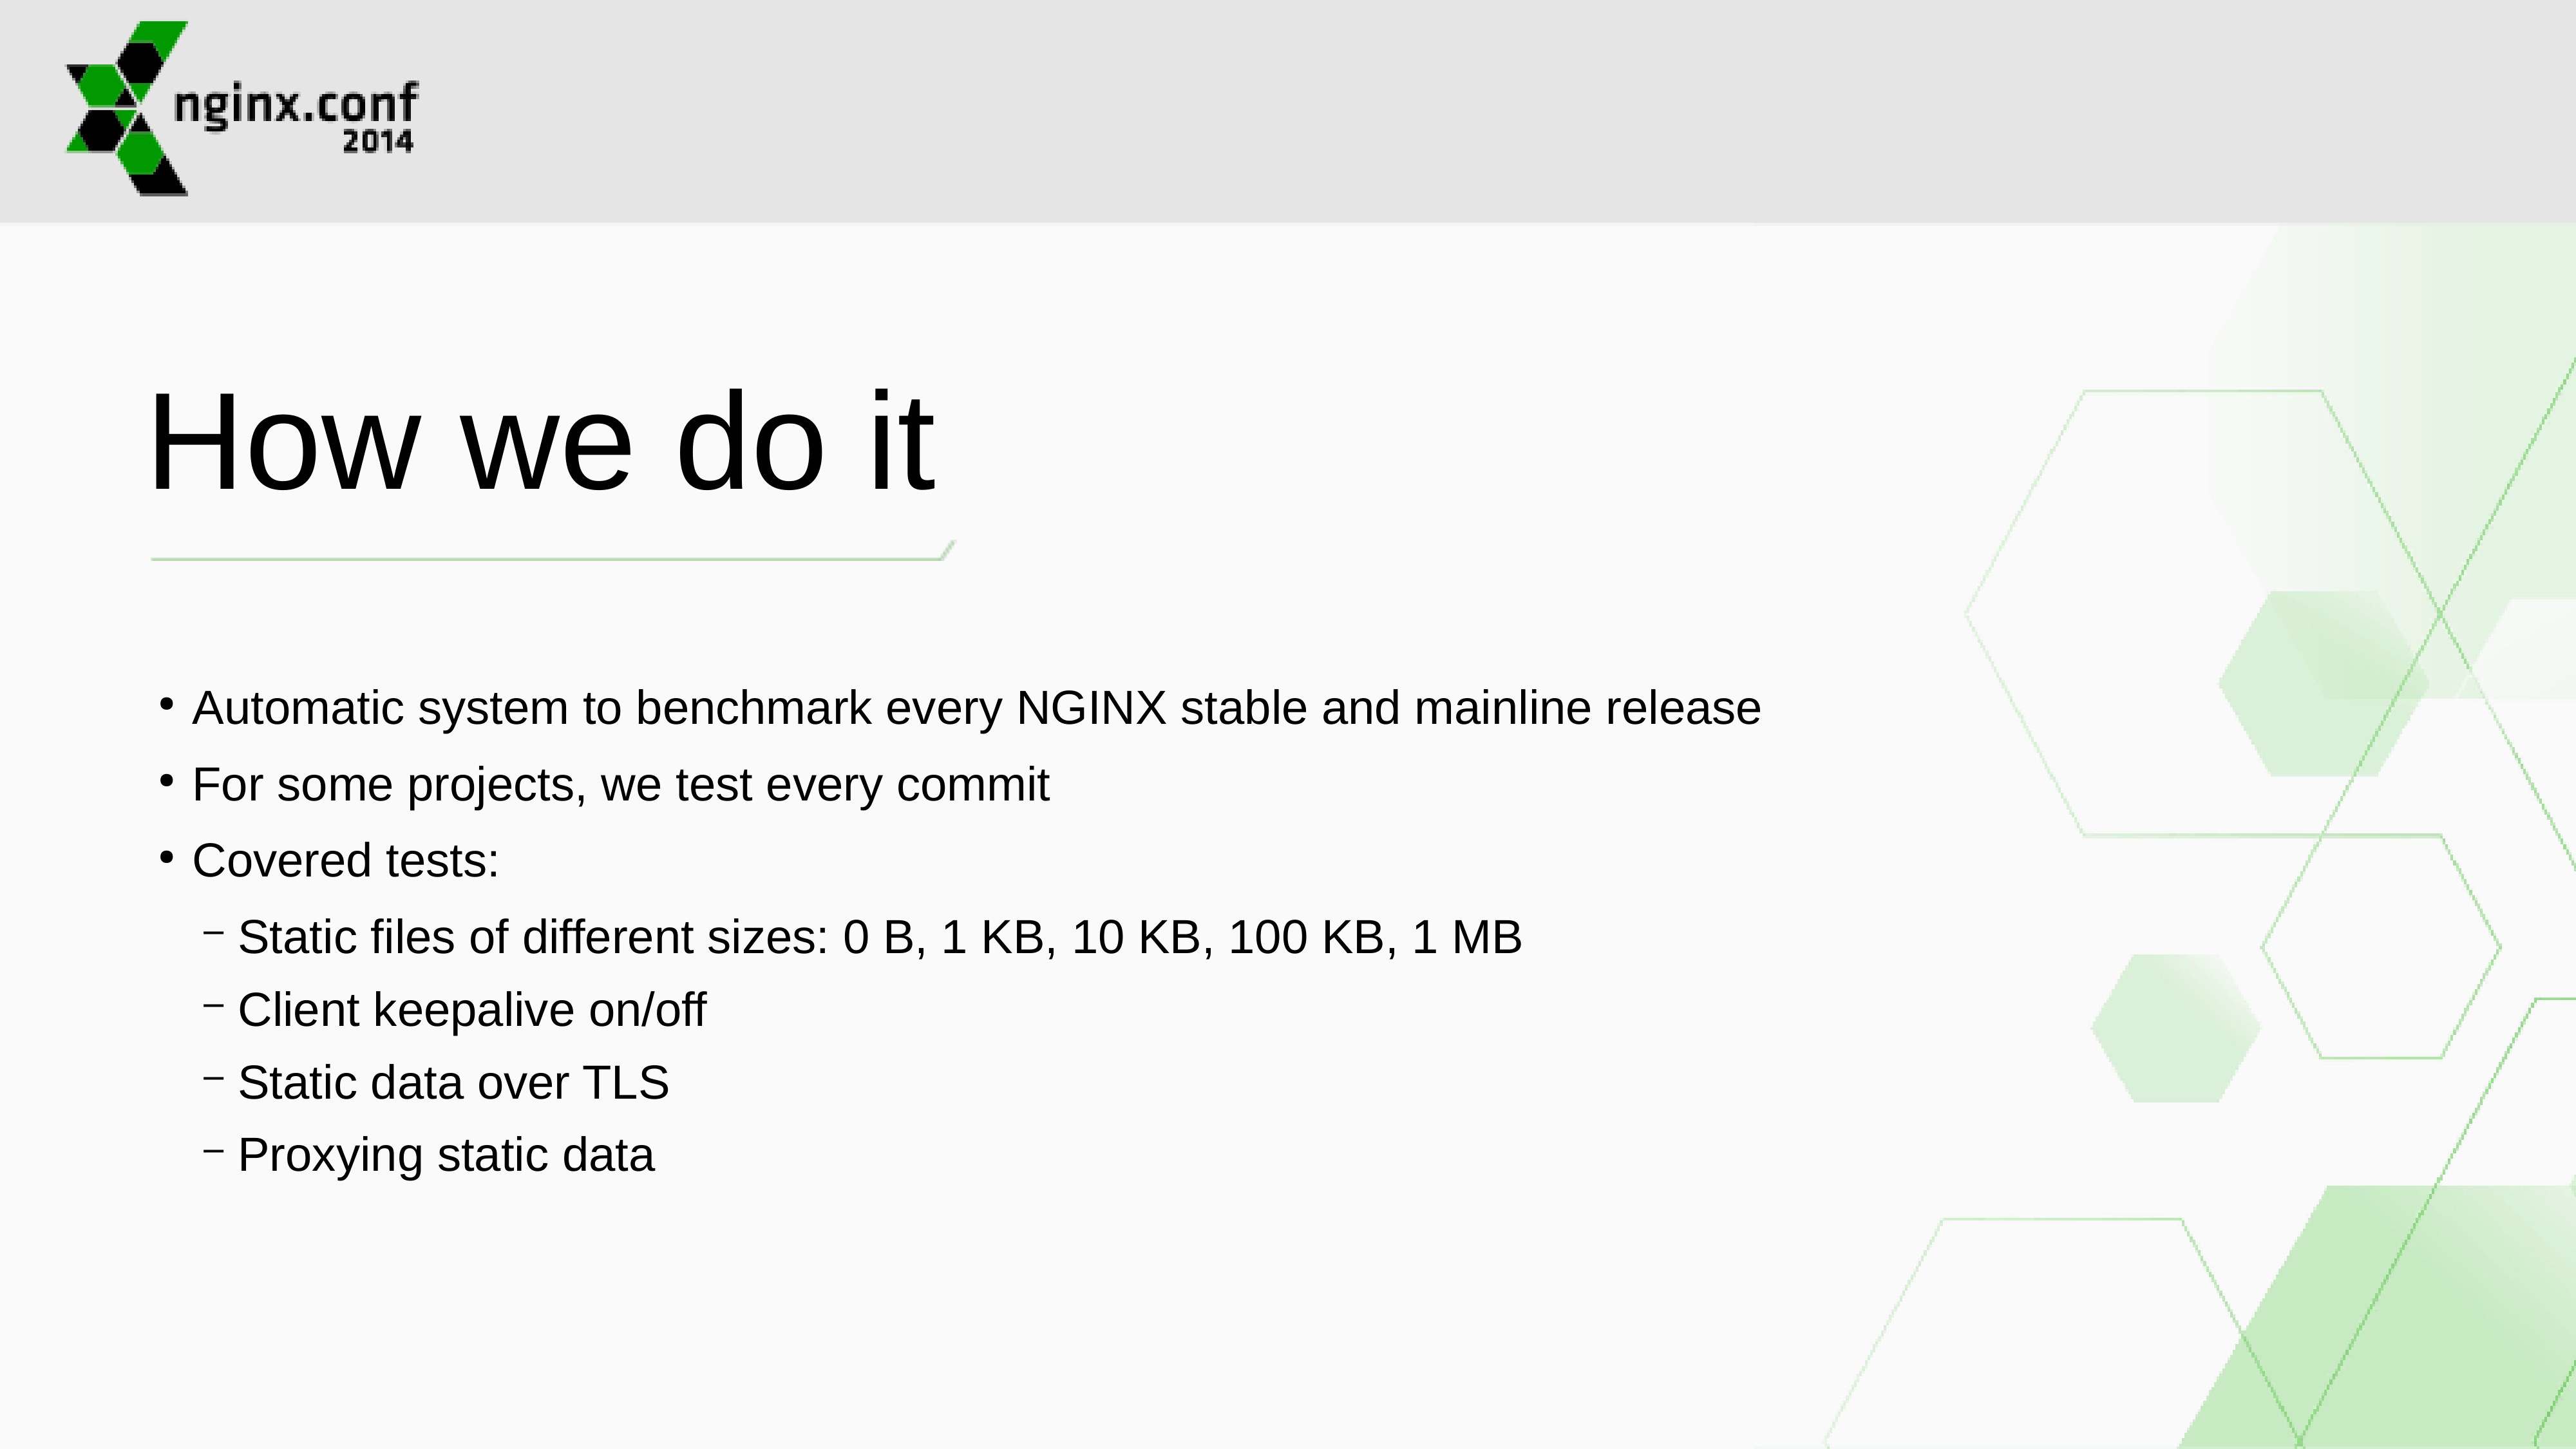

# How we do it
Automatic system to benchmark every NGINX stable and mainline release
For some projects, we test every commit
Covered tests:
Static files of different sizes: 0 B, 1 KB, 10 KB, 100 KB, 1 MB
Client keepalive on/off
Static data over TLS
Proxying static data